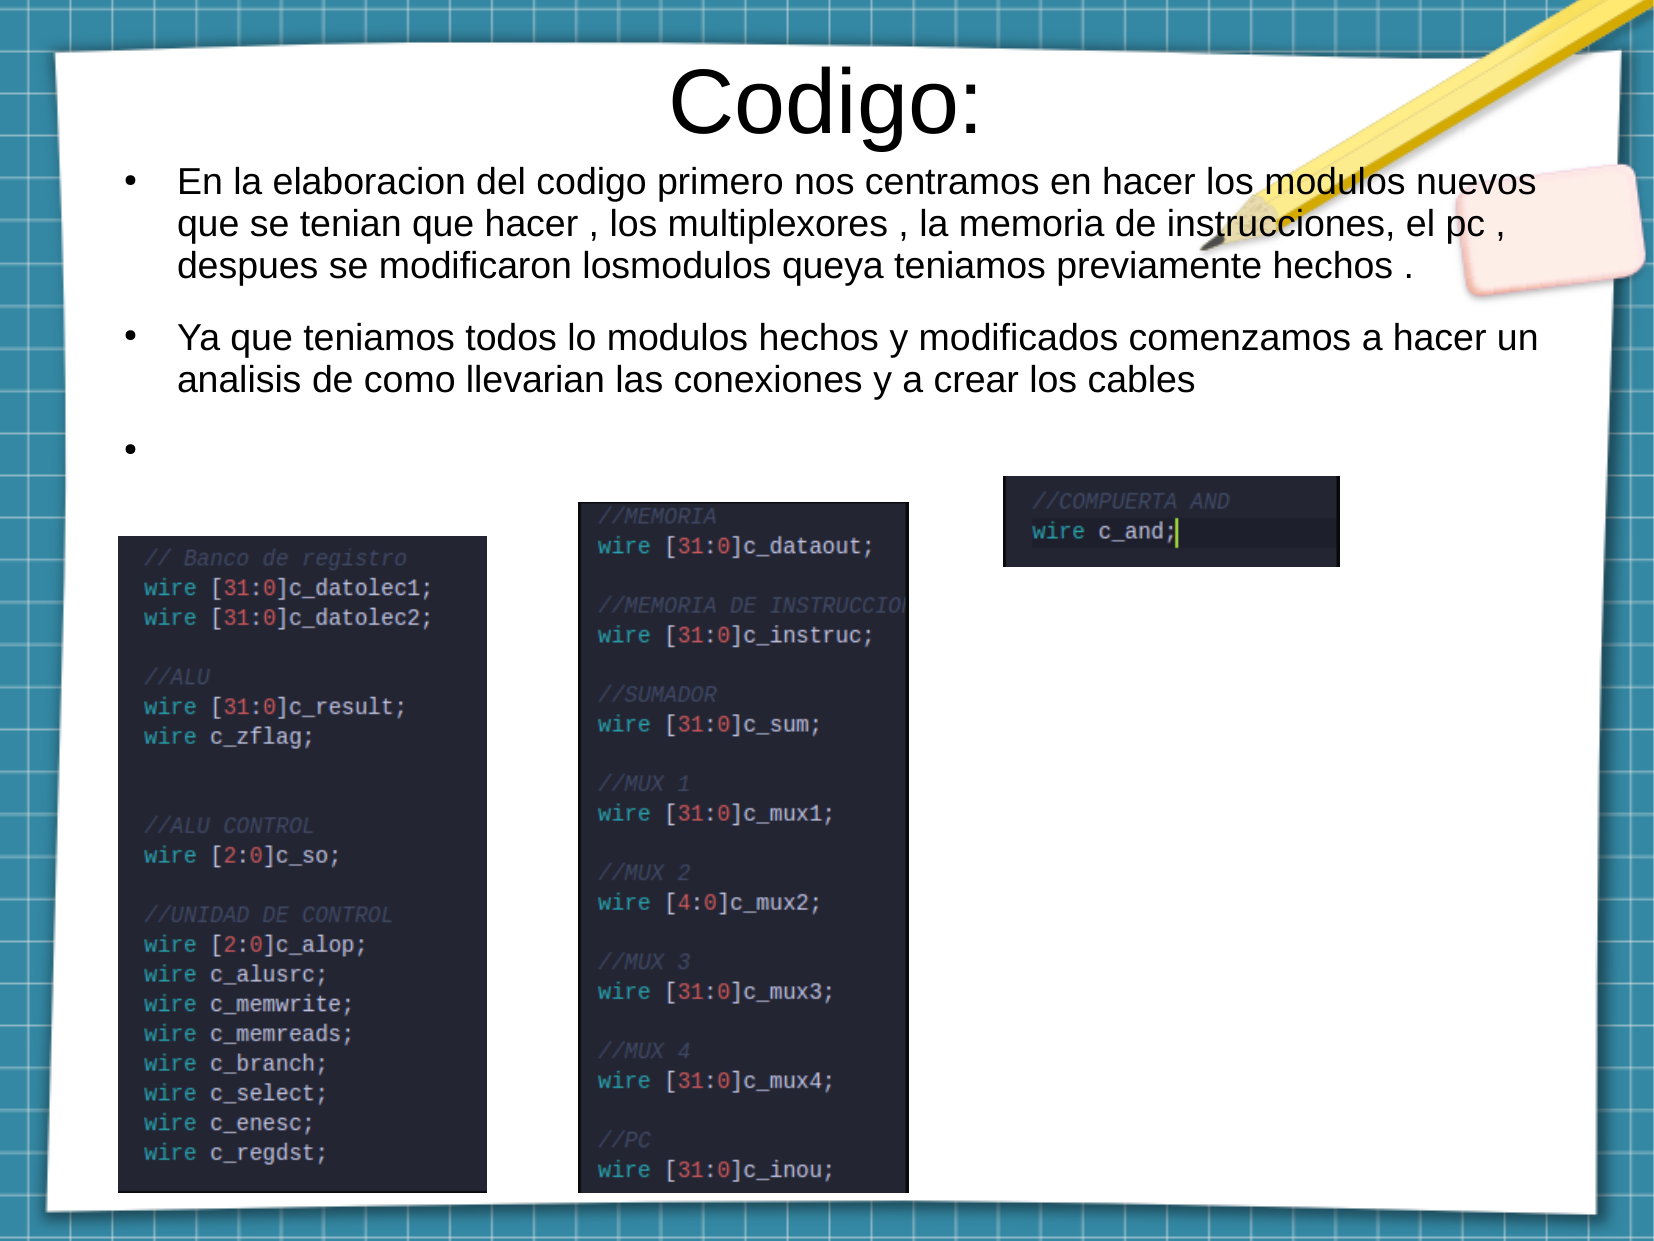

# Codigo:
En la elaboracion del codigo primero nos centramos en hacer los modulos nuevos que se tenian que hacer , los multiplexores , la memoria de instrucciones, el pc , despues se modificaron losmodulos queya teniamos previamente hechos .
Ya que teniamos todos lo modulos hechos y modificados comenzamos a hacer un analisis de como llevarian las conexiones y a crear los cables